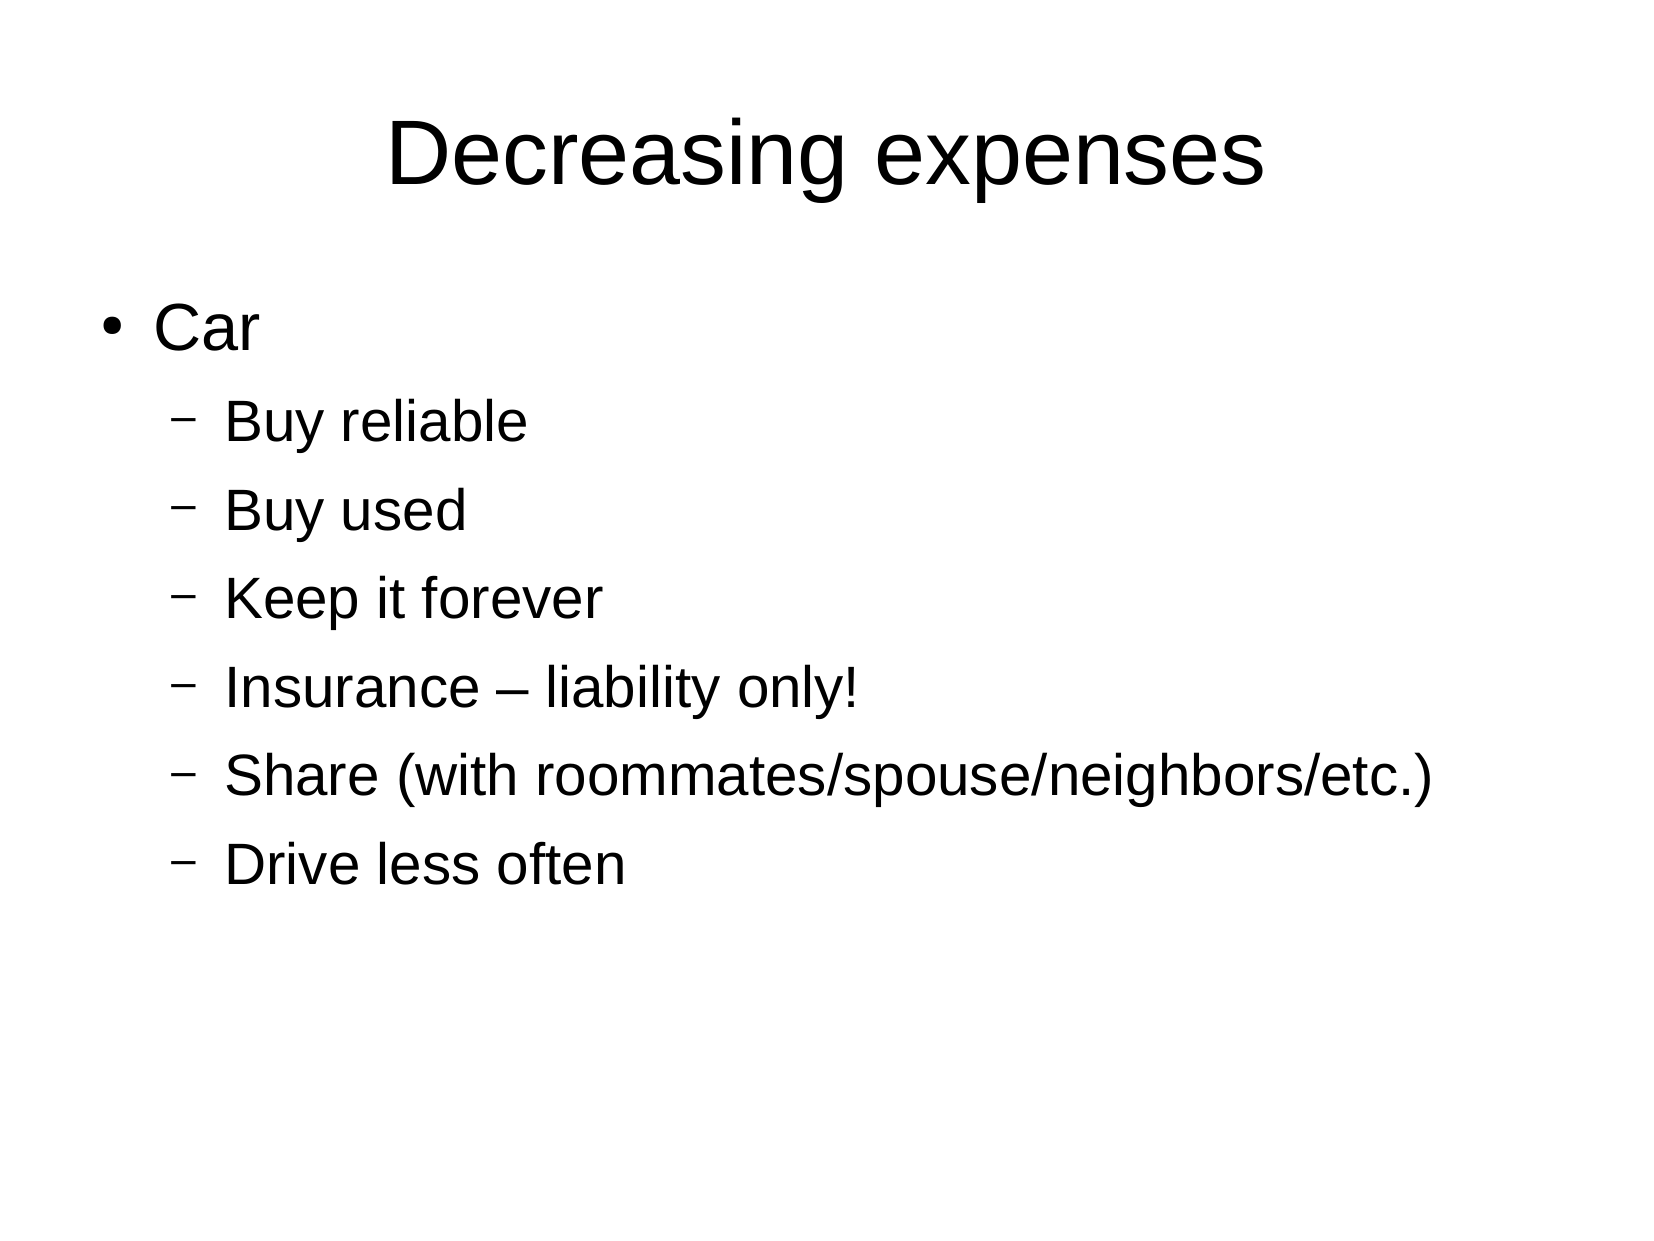

# Decreasing expenses
Car
Buy reliable
Buy used
Keep it forever
Insurance – liability only!
Share (with roommates/spouse/neighbors/etc.)
Drive less often